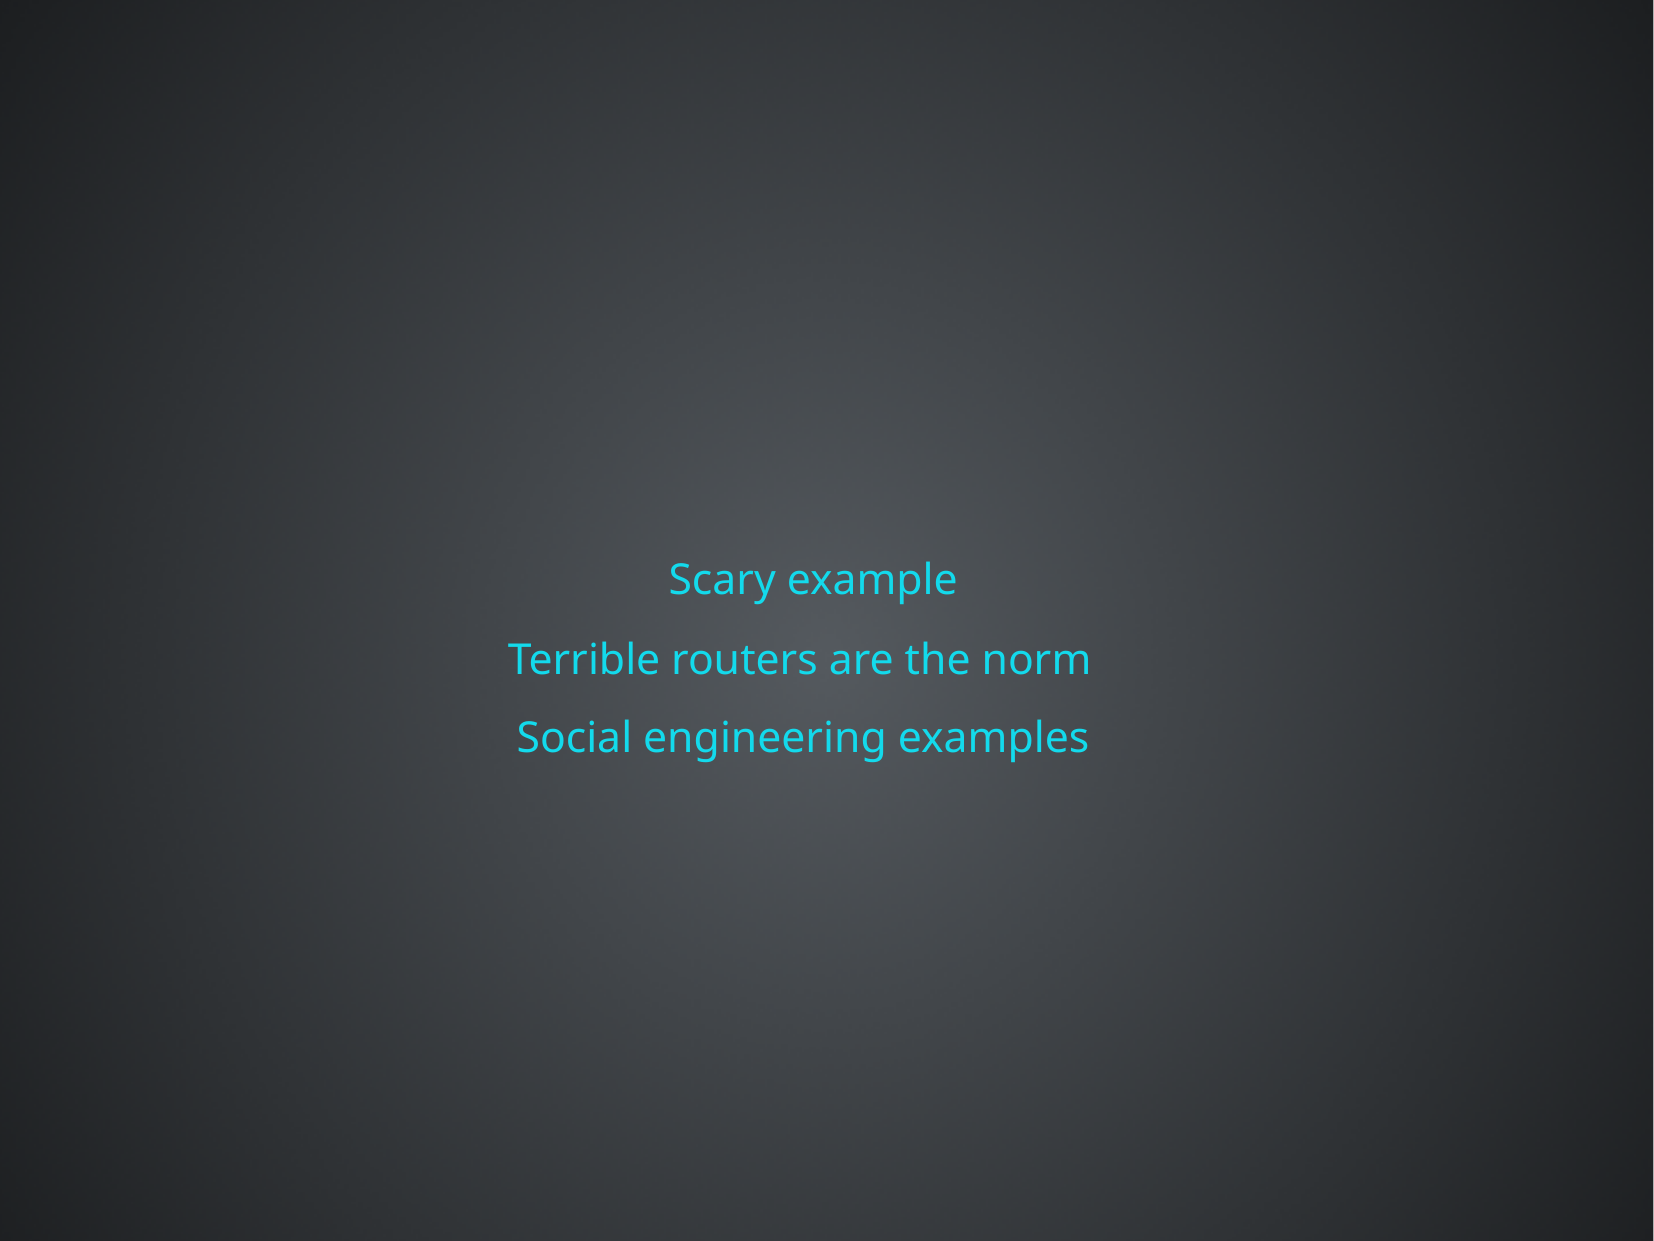

Scary example
Terrible routers are the norm
Social engineering examples